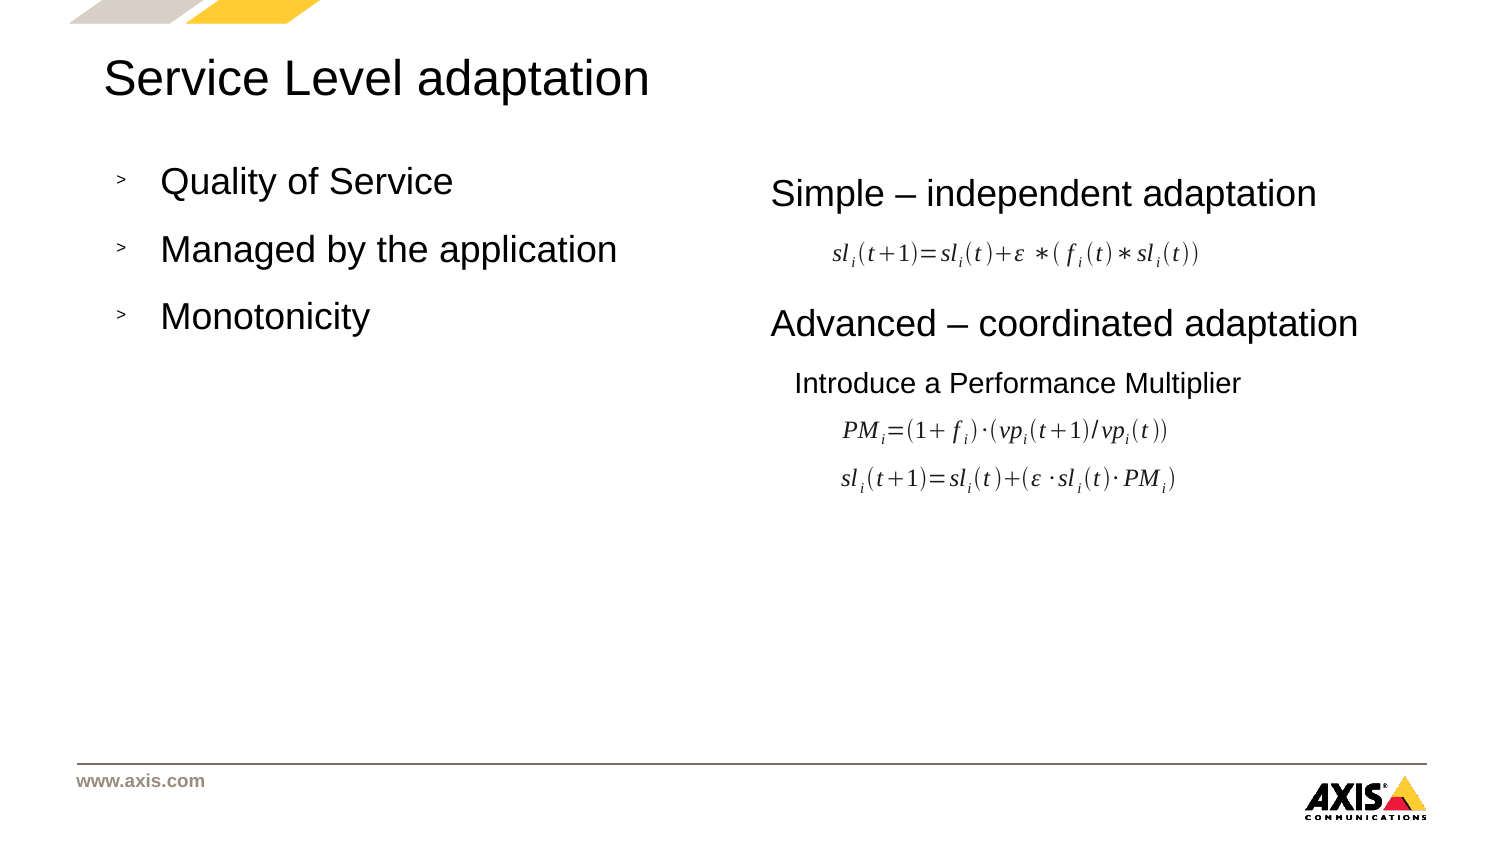

# Service Level adaptation
Quality of Service
Managed by the application
Monotonicity
Simple – independent adaptation
Advanced – coordinated adaptation
Introduce a Performance Multiplier